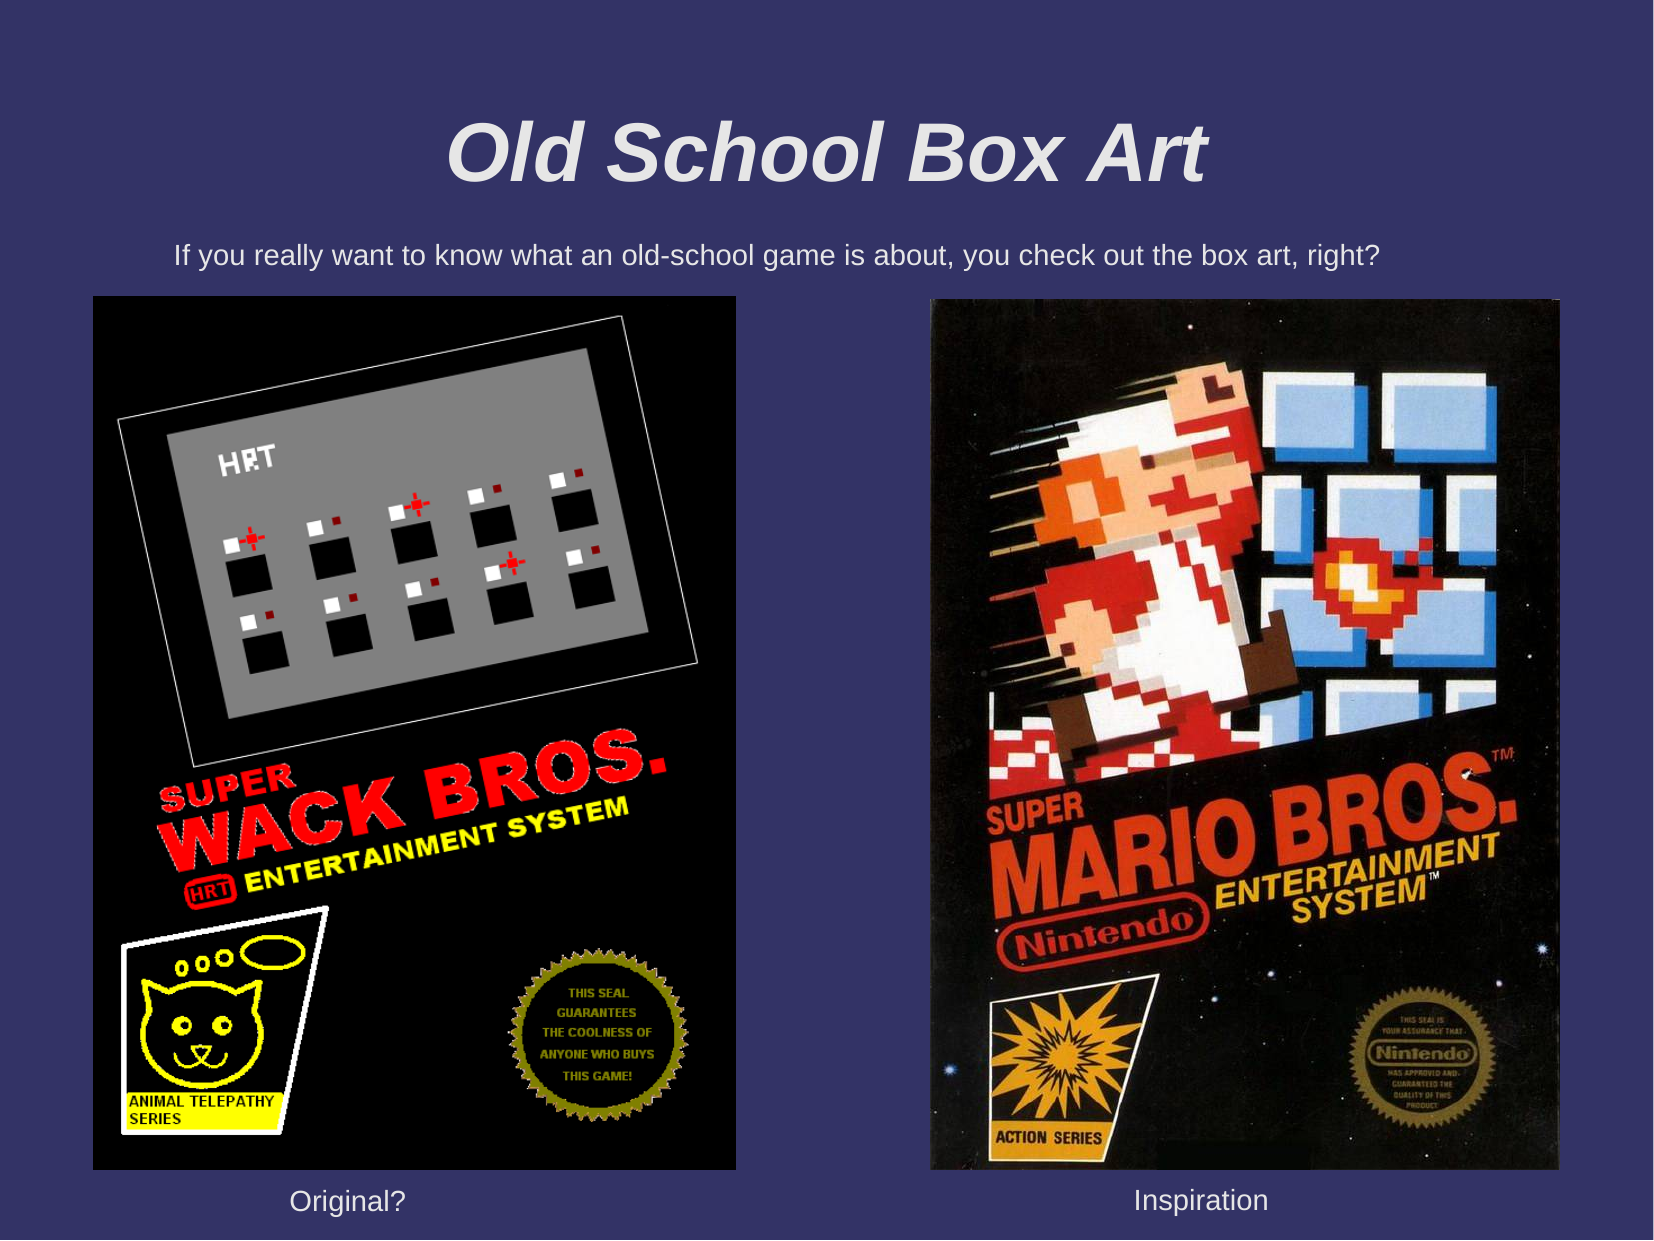

# Old School Box Art
If you really want to know what an old-school game is about, you check out the box art, right?
Inspiration
Original?